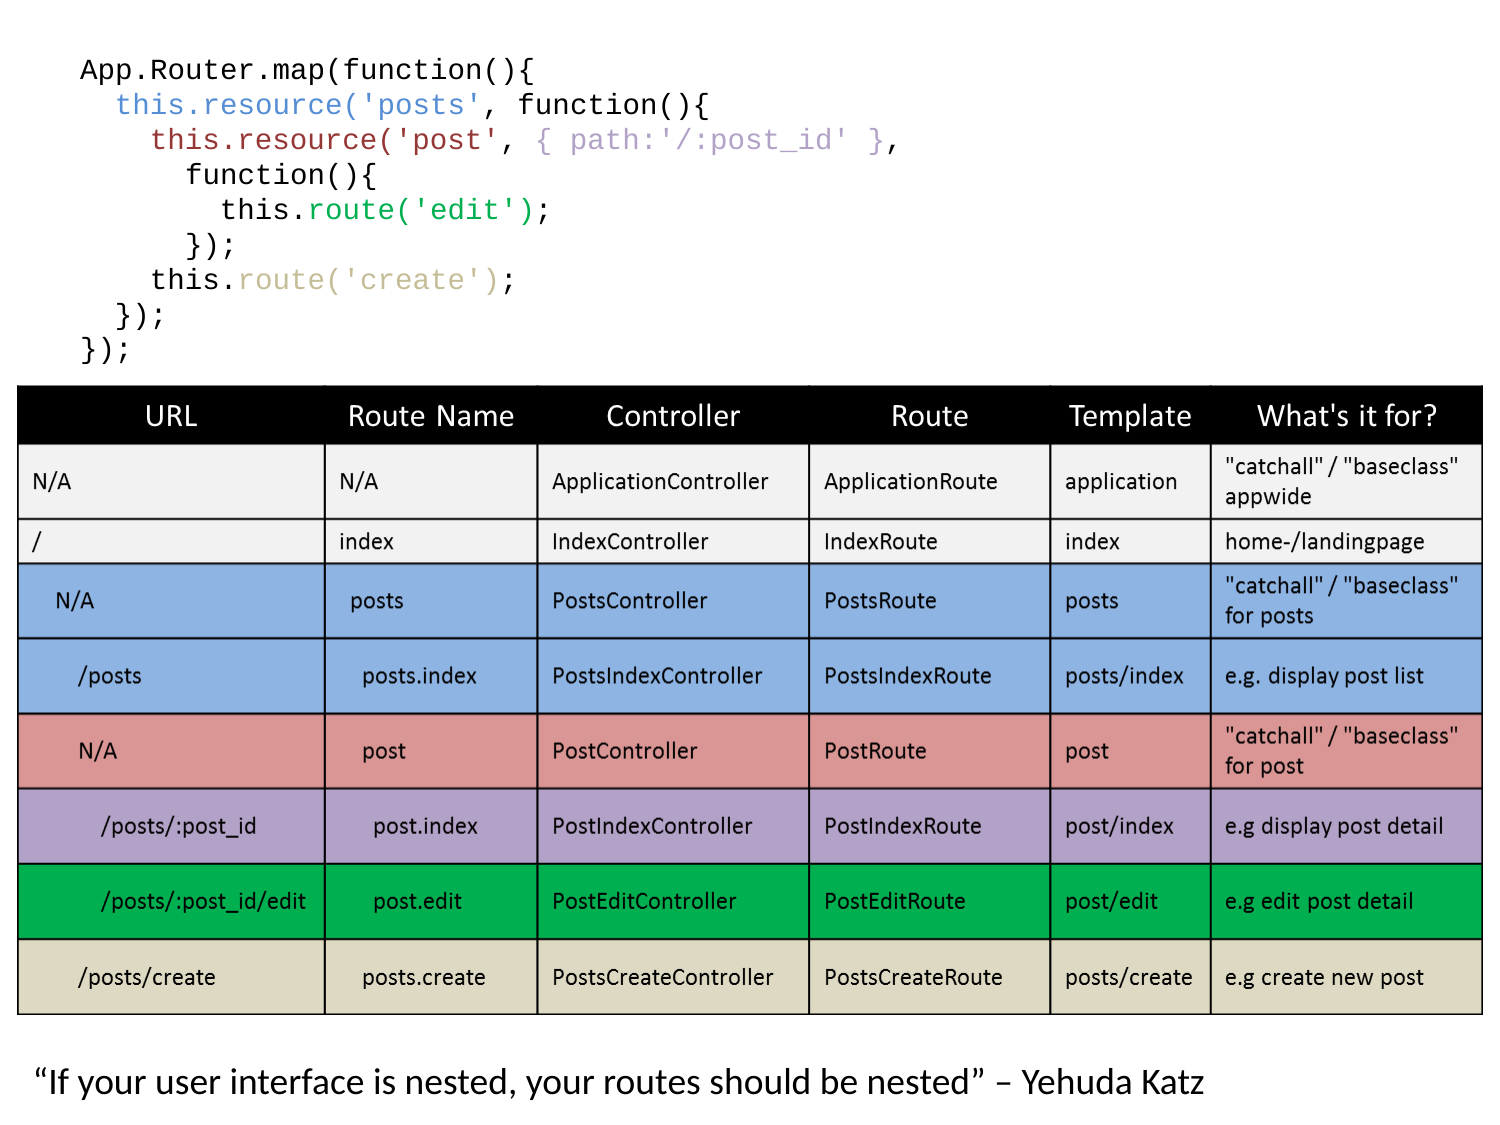

App.Router.map(function(){
 this.resource('posts', function(){
 this.resource('post', { path:'/:post_id' },
 function(){
 this.route('edit');
 });
 this.route('create');
 });
});
“If your user interface is nested, your routes should be nested” – Yehuda Katz